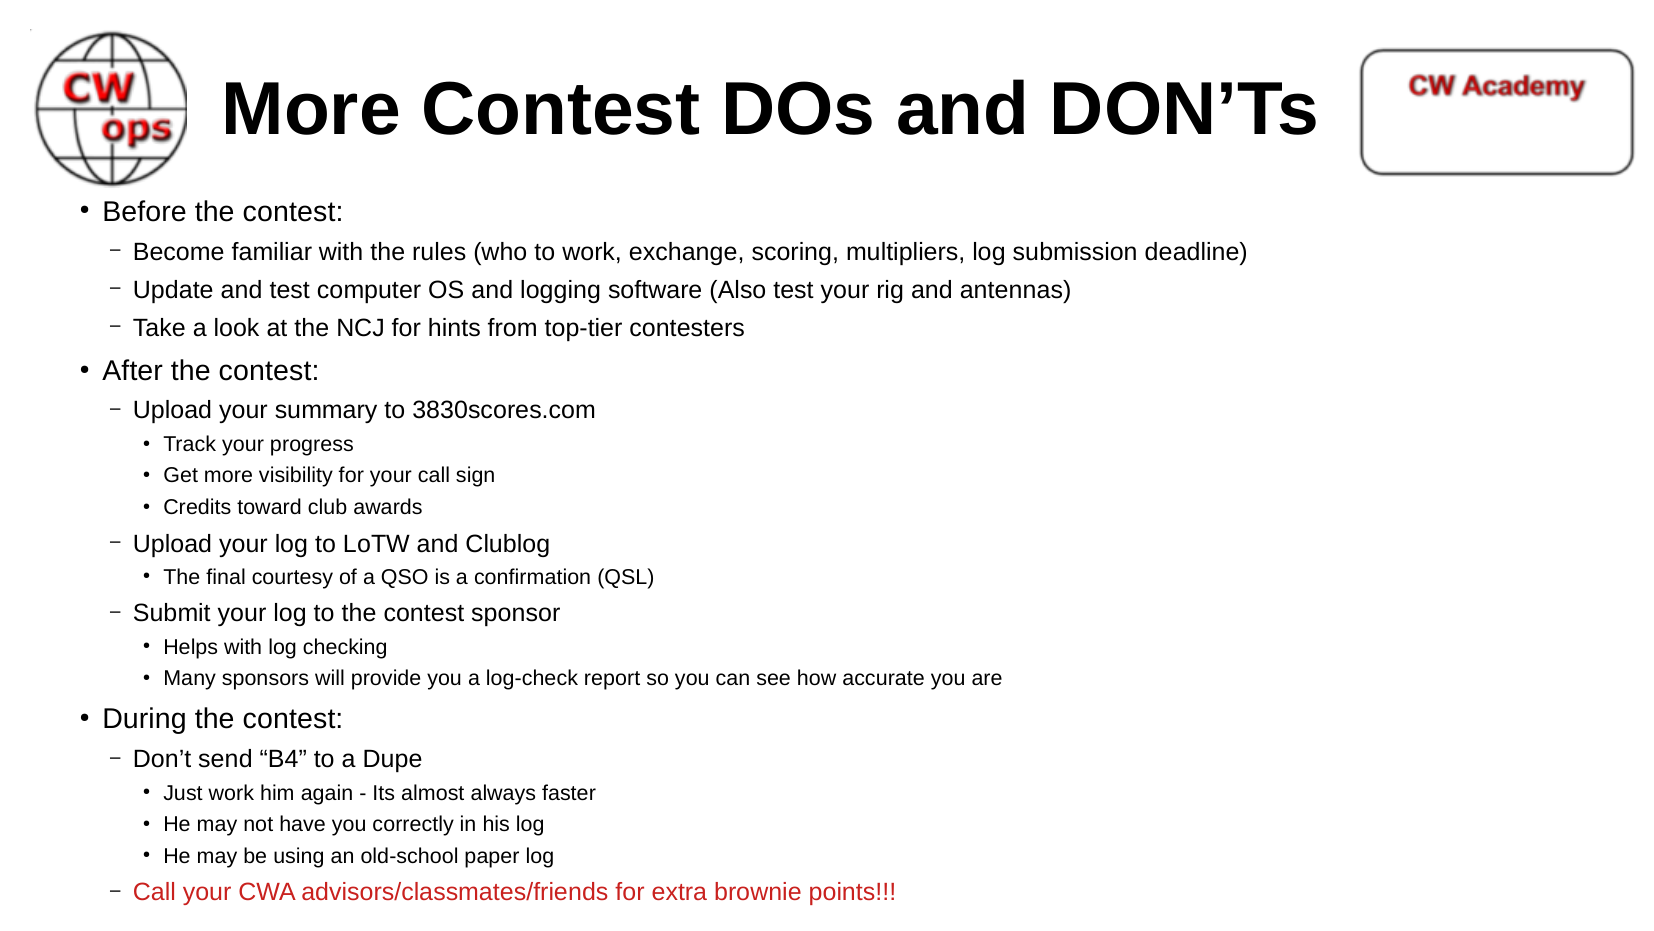

# More Contest DOs and DON’Ts
Before the contest:
Become familiar with the rules (who to work, exchange, scoring, multipliers, log submission deadline)
Update and test computer OS and logging software (Also test your rig and antennas)
Take a look at the NCJ for hints from top-tier contesters
After the contest:
Upload your summary to 3830scores.com
Track your progress
Get more visibility for your call sign
Credits toward club awards
Upload your log to LoTW and Clublog
The final courtesy of a QSO is a confirmation (QSL)
Submit your log to the contest sponsor
Helps with log checking
Many sponsors will provide you a log-check report so you can see how accurate you are
During the contest:
Don’t send “B4” to a Dupe
Just work him again - Its almost always faster
He may not have you correctly in his log
He may be using an old-school paper log
Call your CWA advisors/classmates/friends for extra brownie points!!!